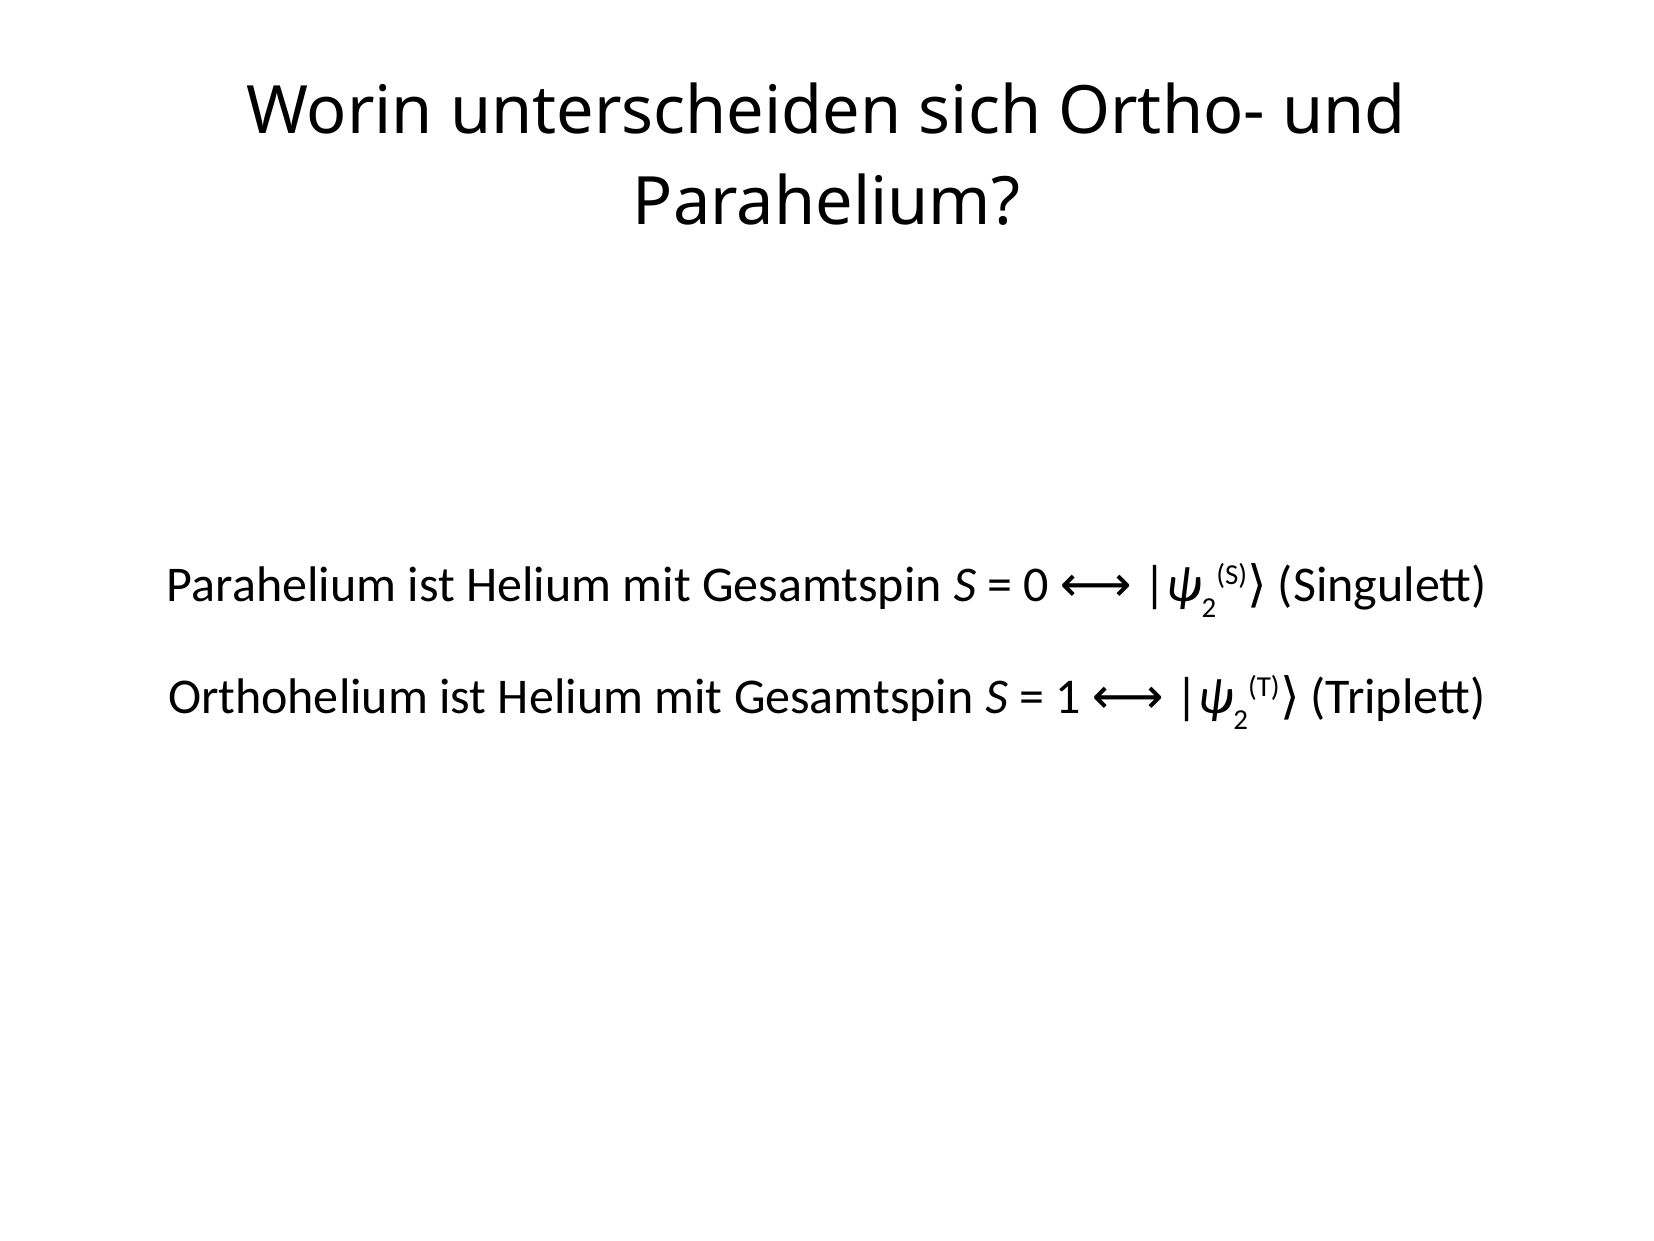

# Worin unterscheiden sich Ortho- und Parahelium?
Parahelium ist Helium mit Gesamtspin S = 0 ⟷ |ψ2(S)⟩ (Singulett)
Orthohelium ist Helium mit Gesamtspin S = 1 ⟷ |ψ2(T)⟩ (Triplett)